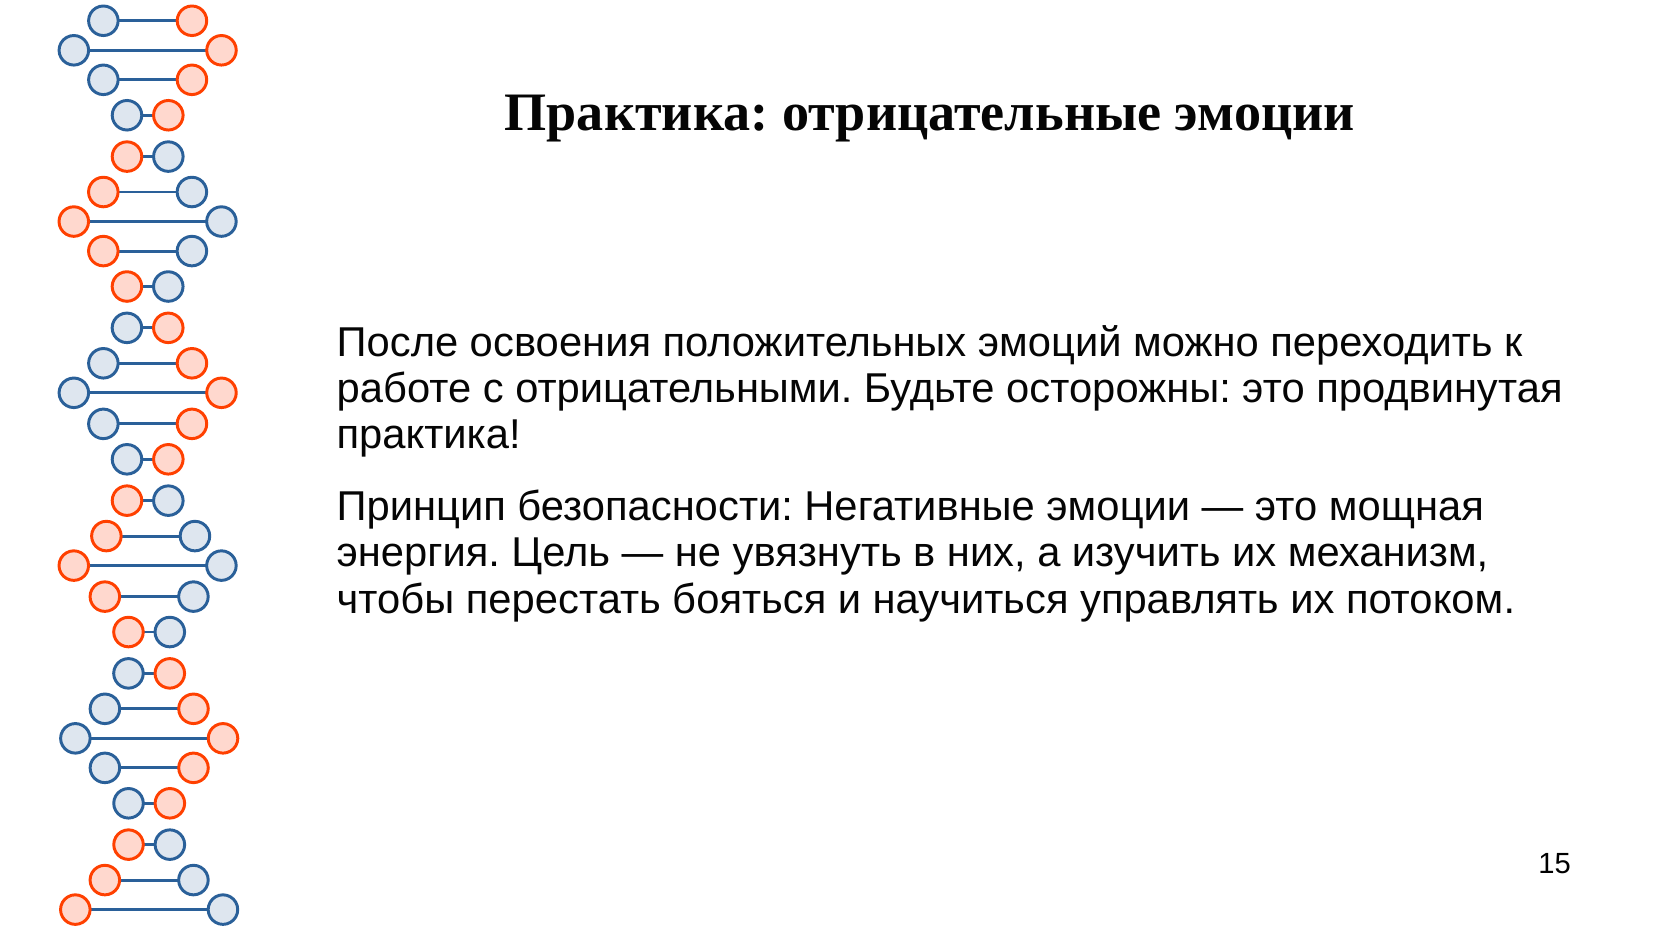

# Практика: отрицательные эмоции
После освоения положительных эмоций можно переходить к работе с отрицательными. Будьте осторожны: это продвинутая практика!
Принцип безопасности: Негативные эмоции — это мощная энергия. Цель — не увязнуть в них, а изучить их механизм, чтобы перестать бояться и научиться управлять их потоком.
15